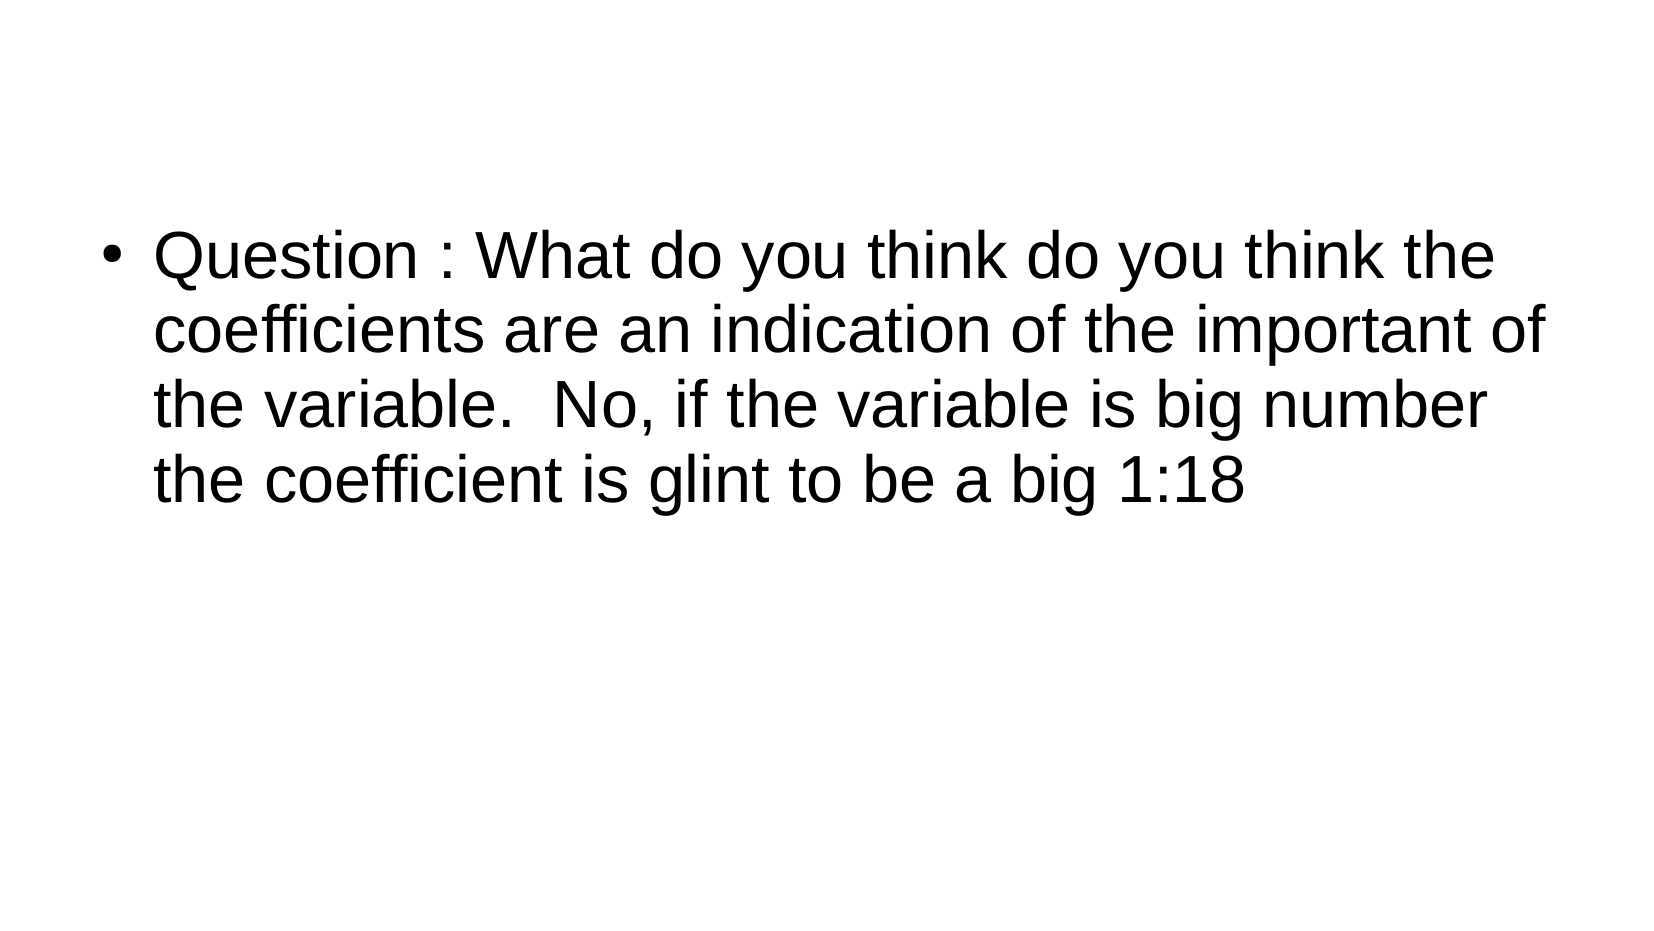

#
Question : What do you think do you think the coefficients are an indication of the important of the variable. No, if the variable is big number the coefficient is glint to be a big 1:18